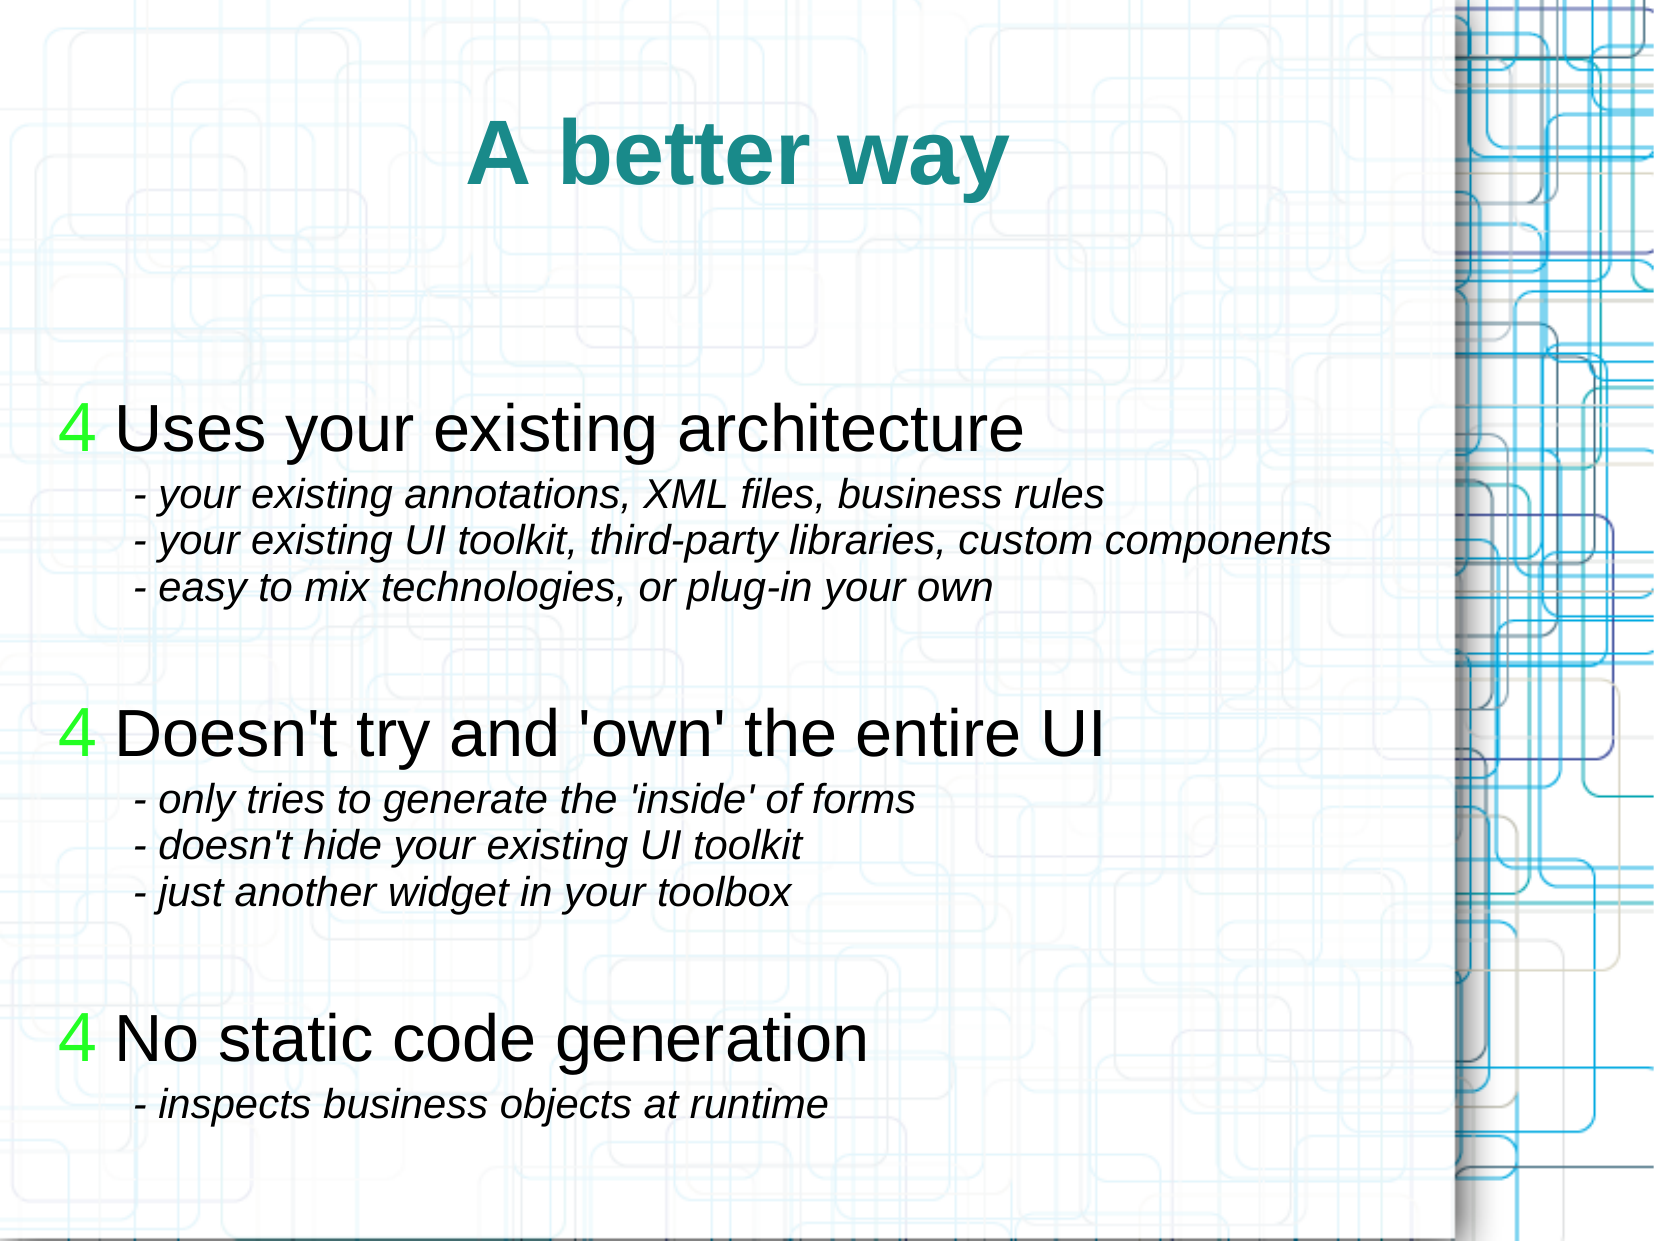

# A better way
4 Uses your existing architecture
	- your existing annotations, XML files, business rules
	- your existing UI toolkit, third-party libraries, custom components
	- easy to mix technologies, or plug-in your own
4 Doesn't try and 'own' the entire UI
	- only tries to generate the 'inside' of forms
	- doesn't hide your existing UI toolkit
	- just another widget in your toolbox
4 No static code generation
	- inspects business objects at runtime